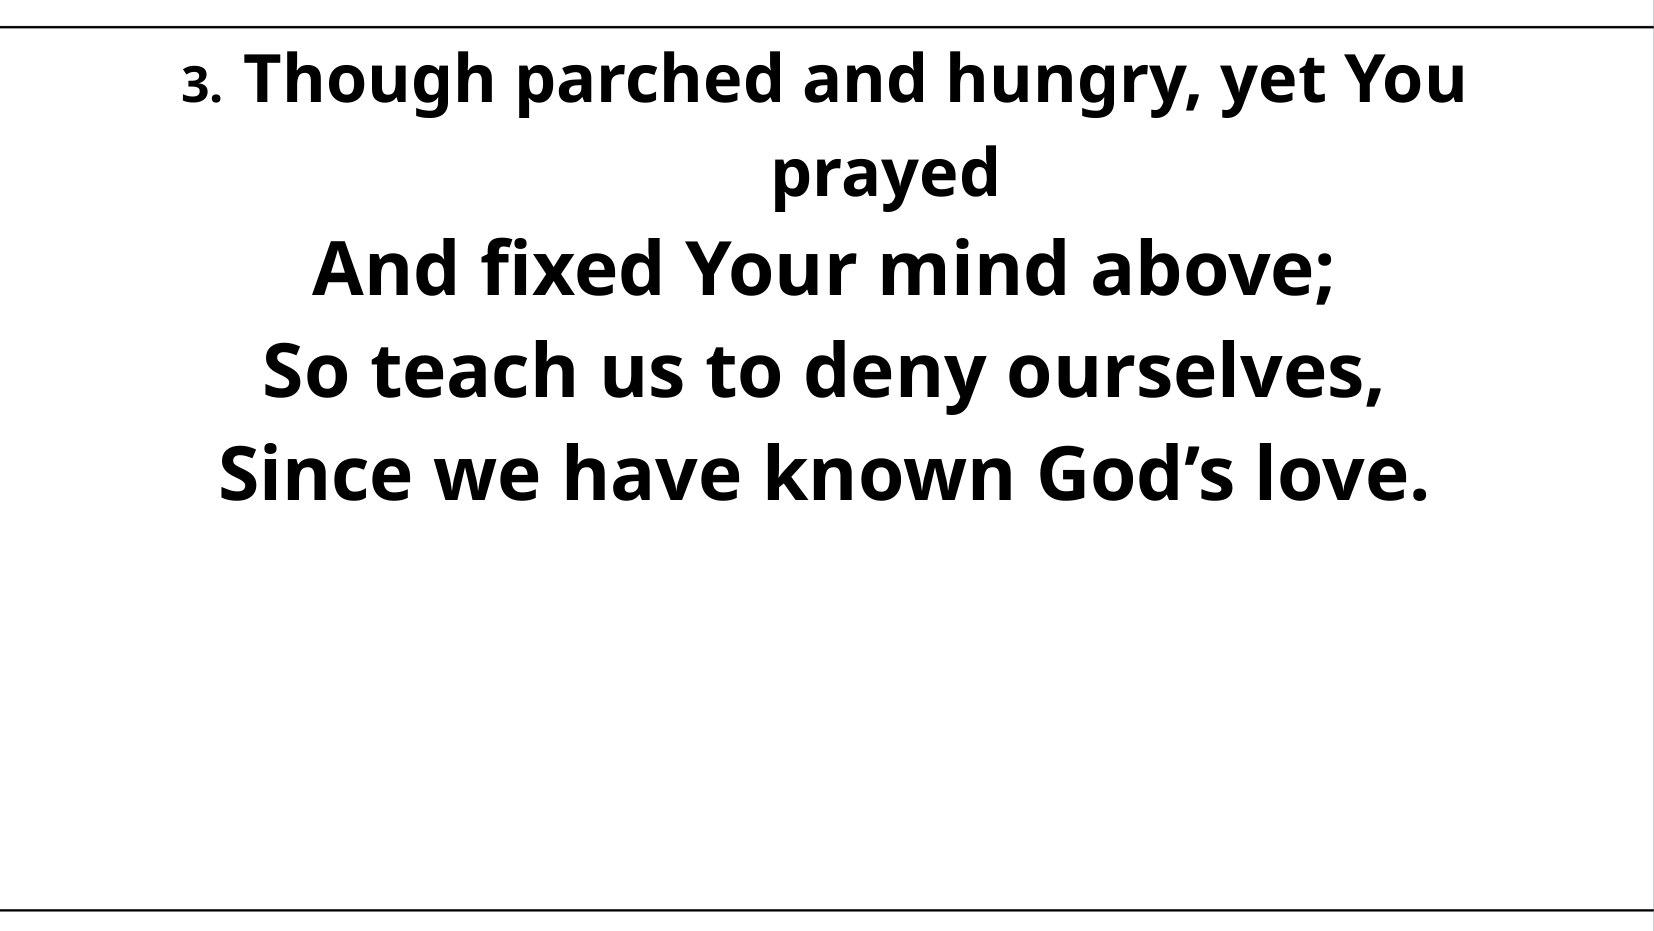

3. Though parched and hungry, yet You prayed
And fixed Your mind above;
So teach us to deny ourselves,
Since we have known God’s love.